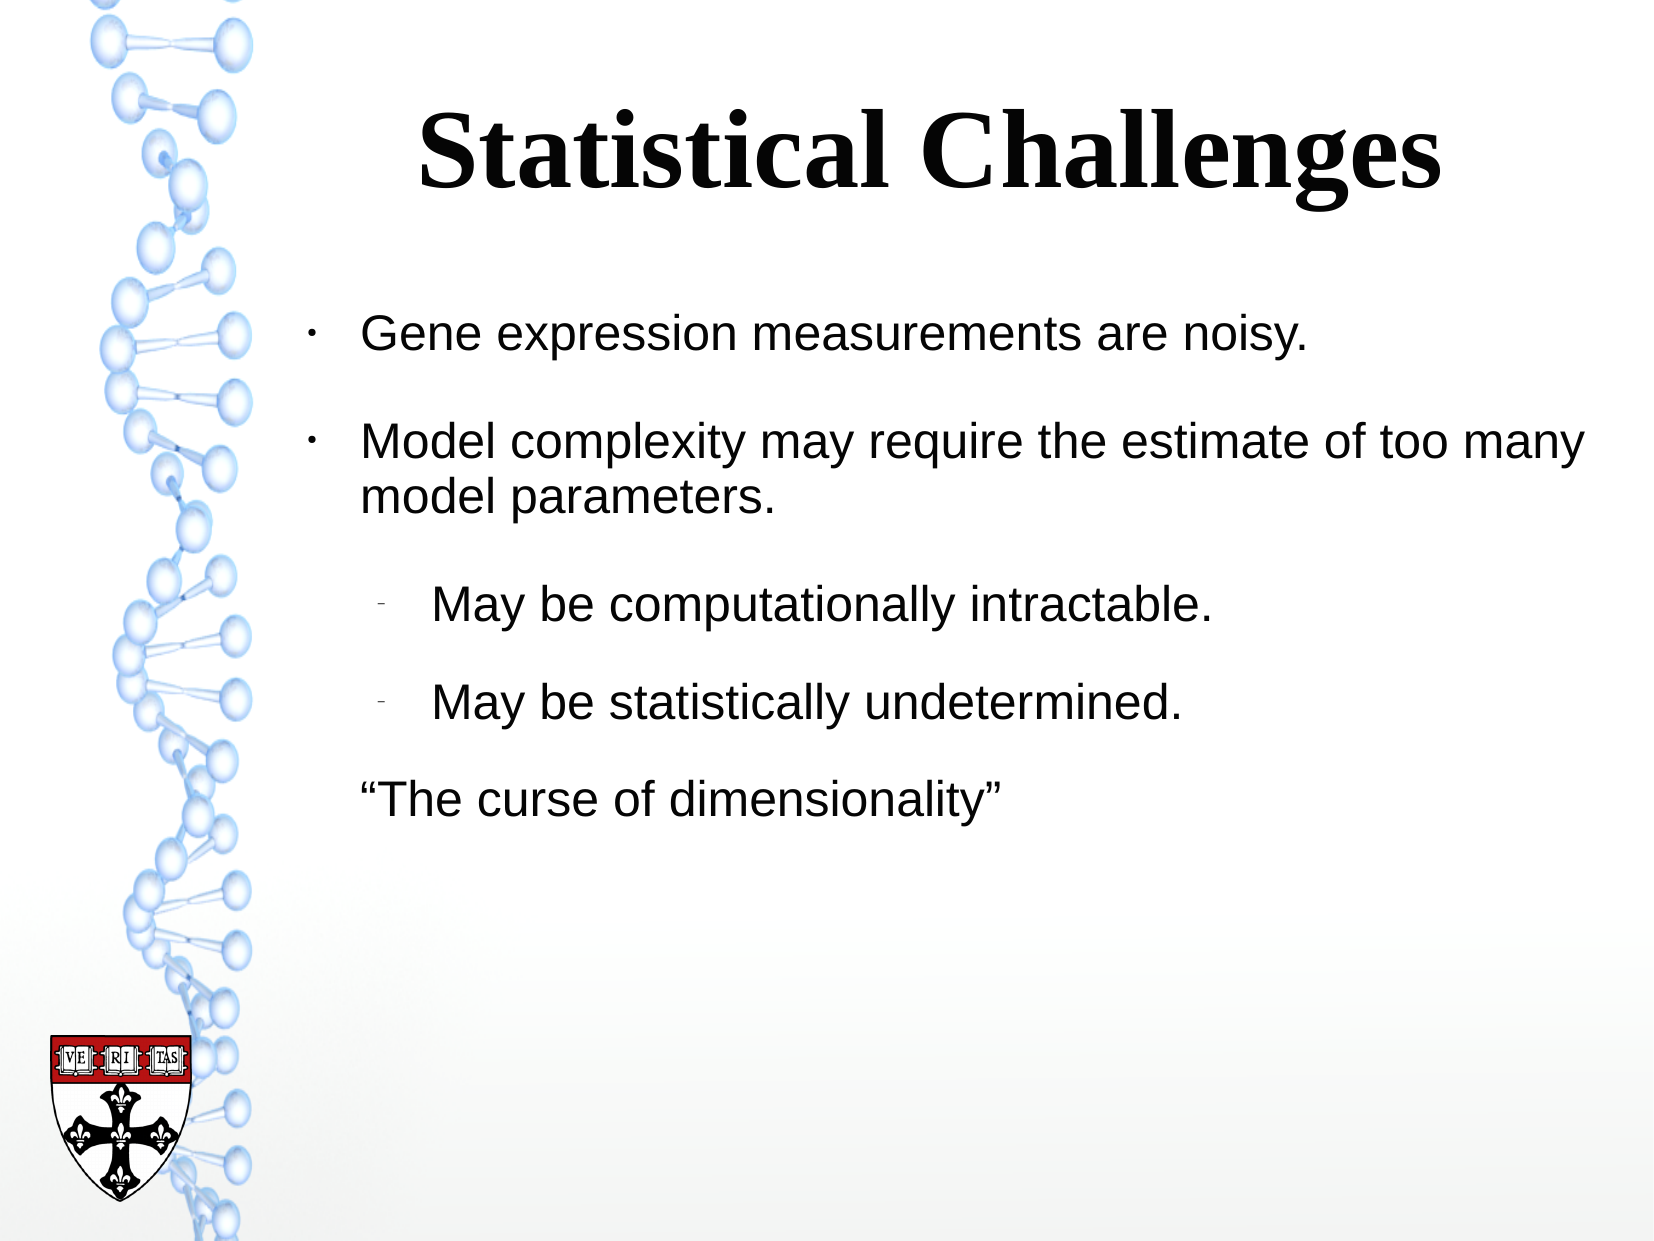

# Statistical Challenges
Gene expression measurements are noisy.
Model complexity may require the estimate of too many model parameters.
May be computationally intractable.
May be statistically undetermined.
“The curse of dimensionality”